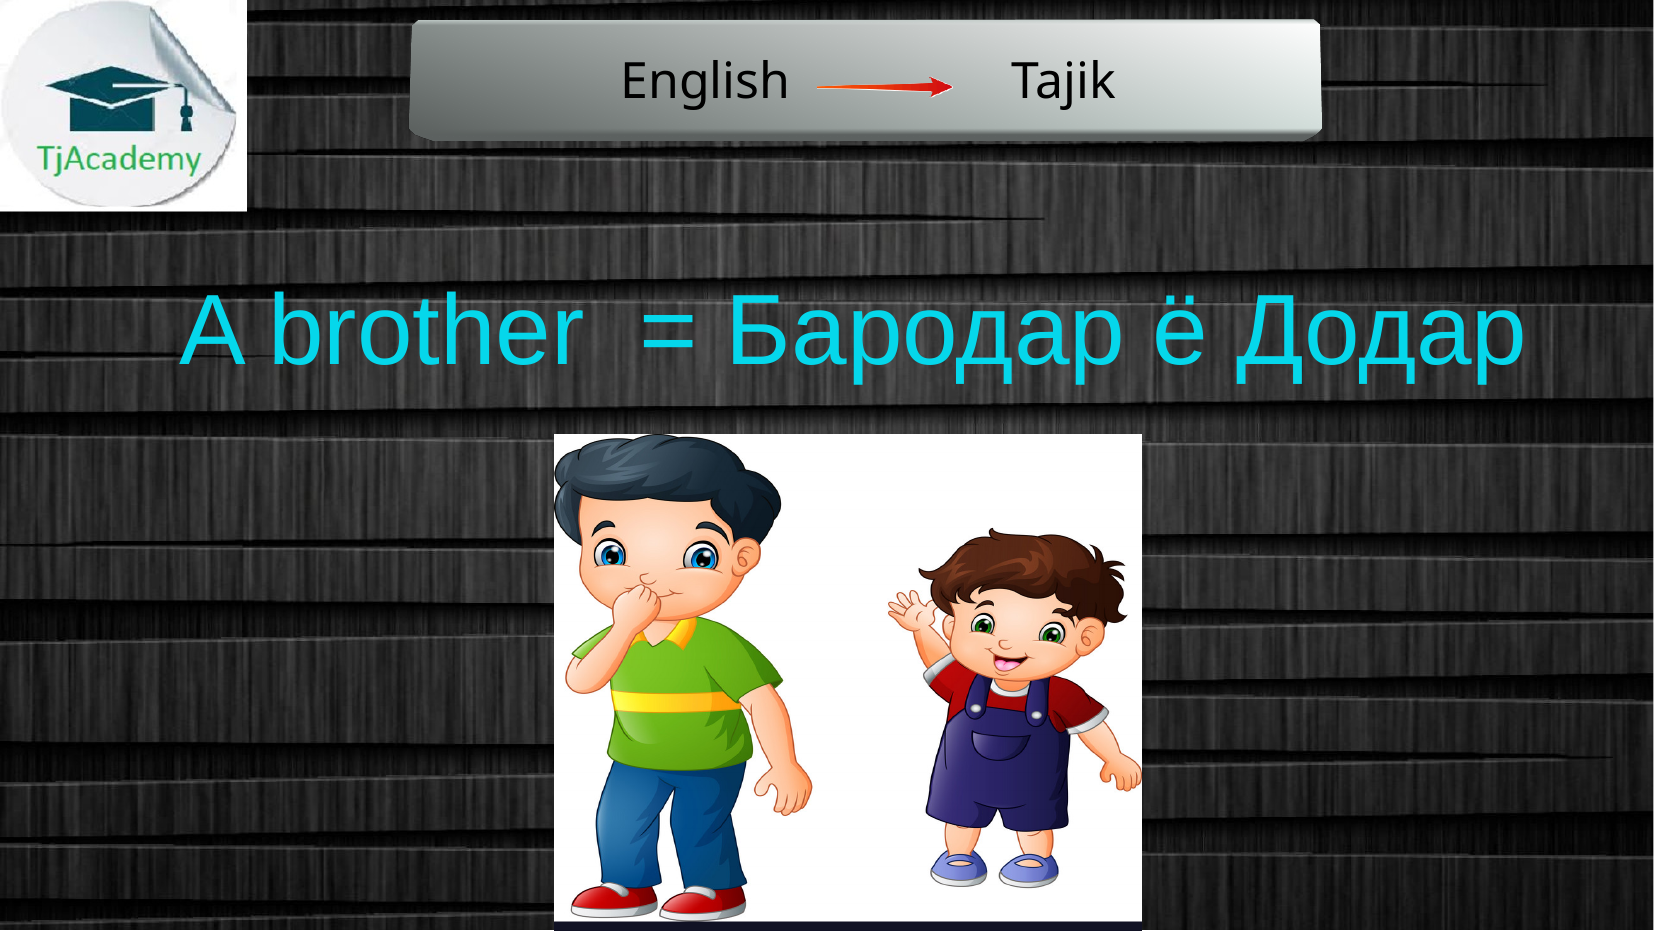

English Tajik
#
A brother = Бародар ё Додар